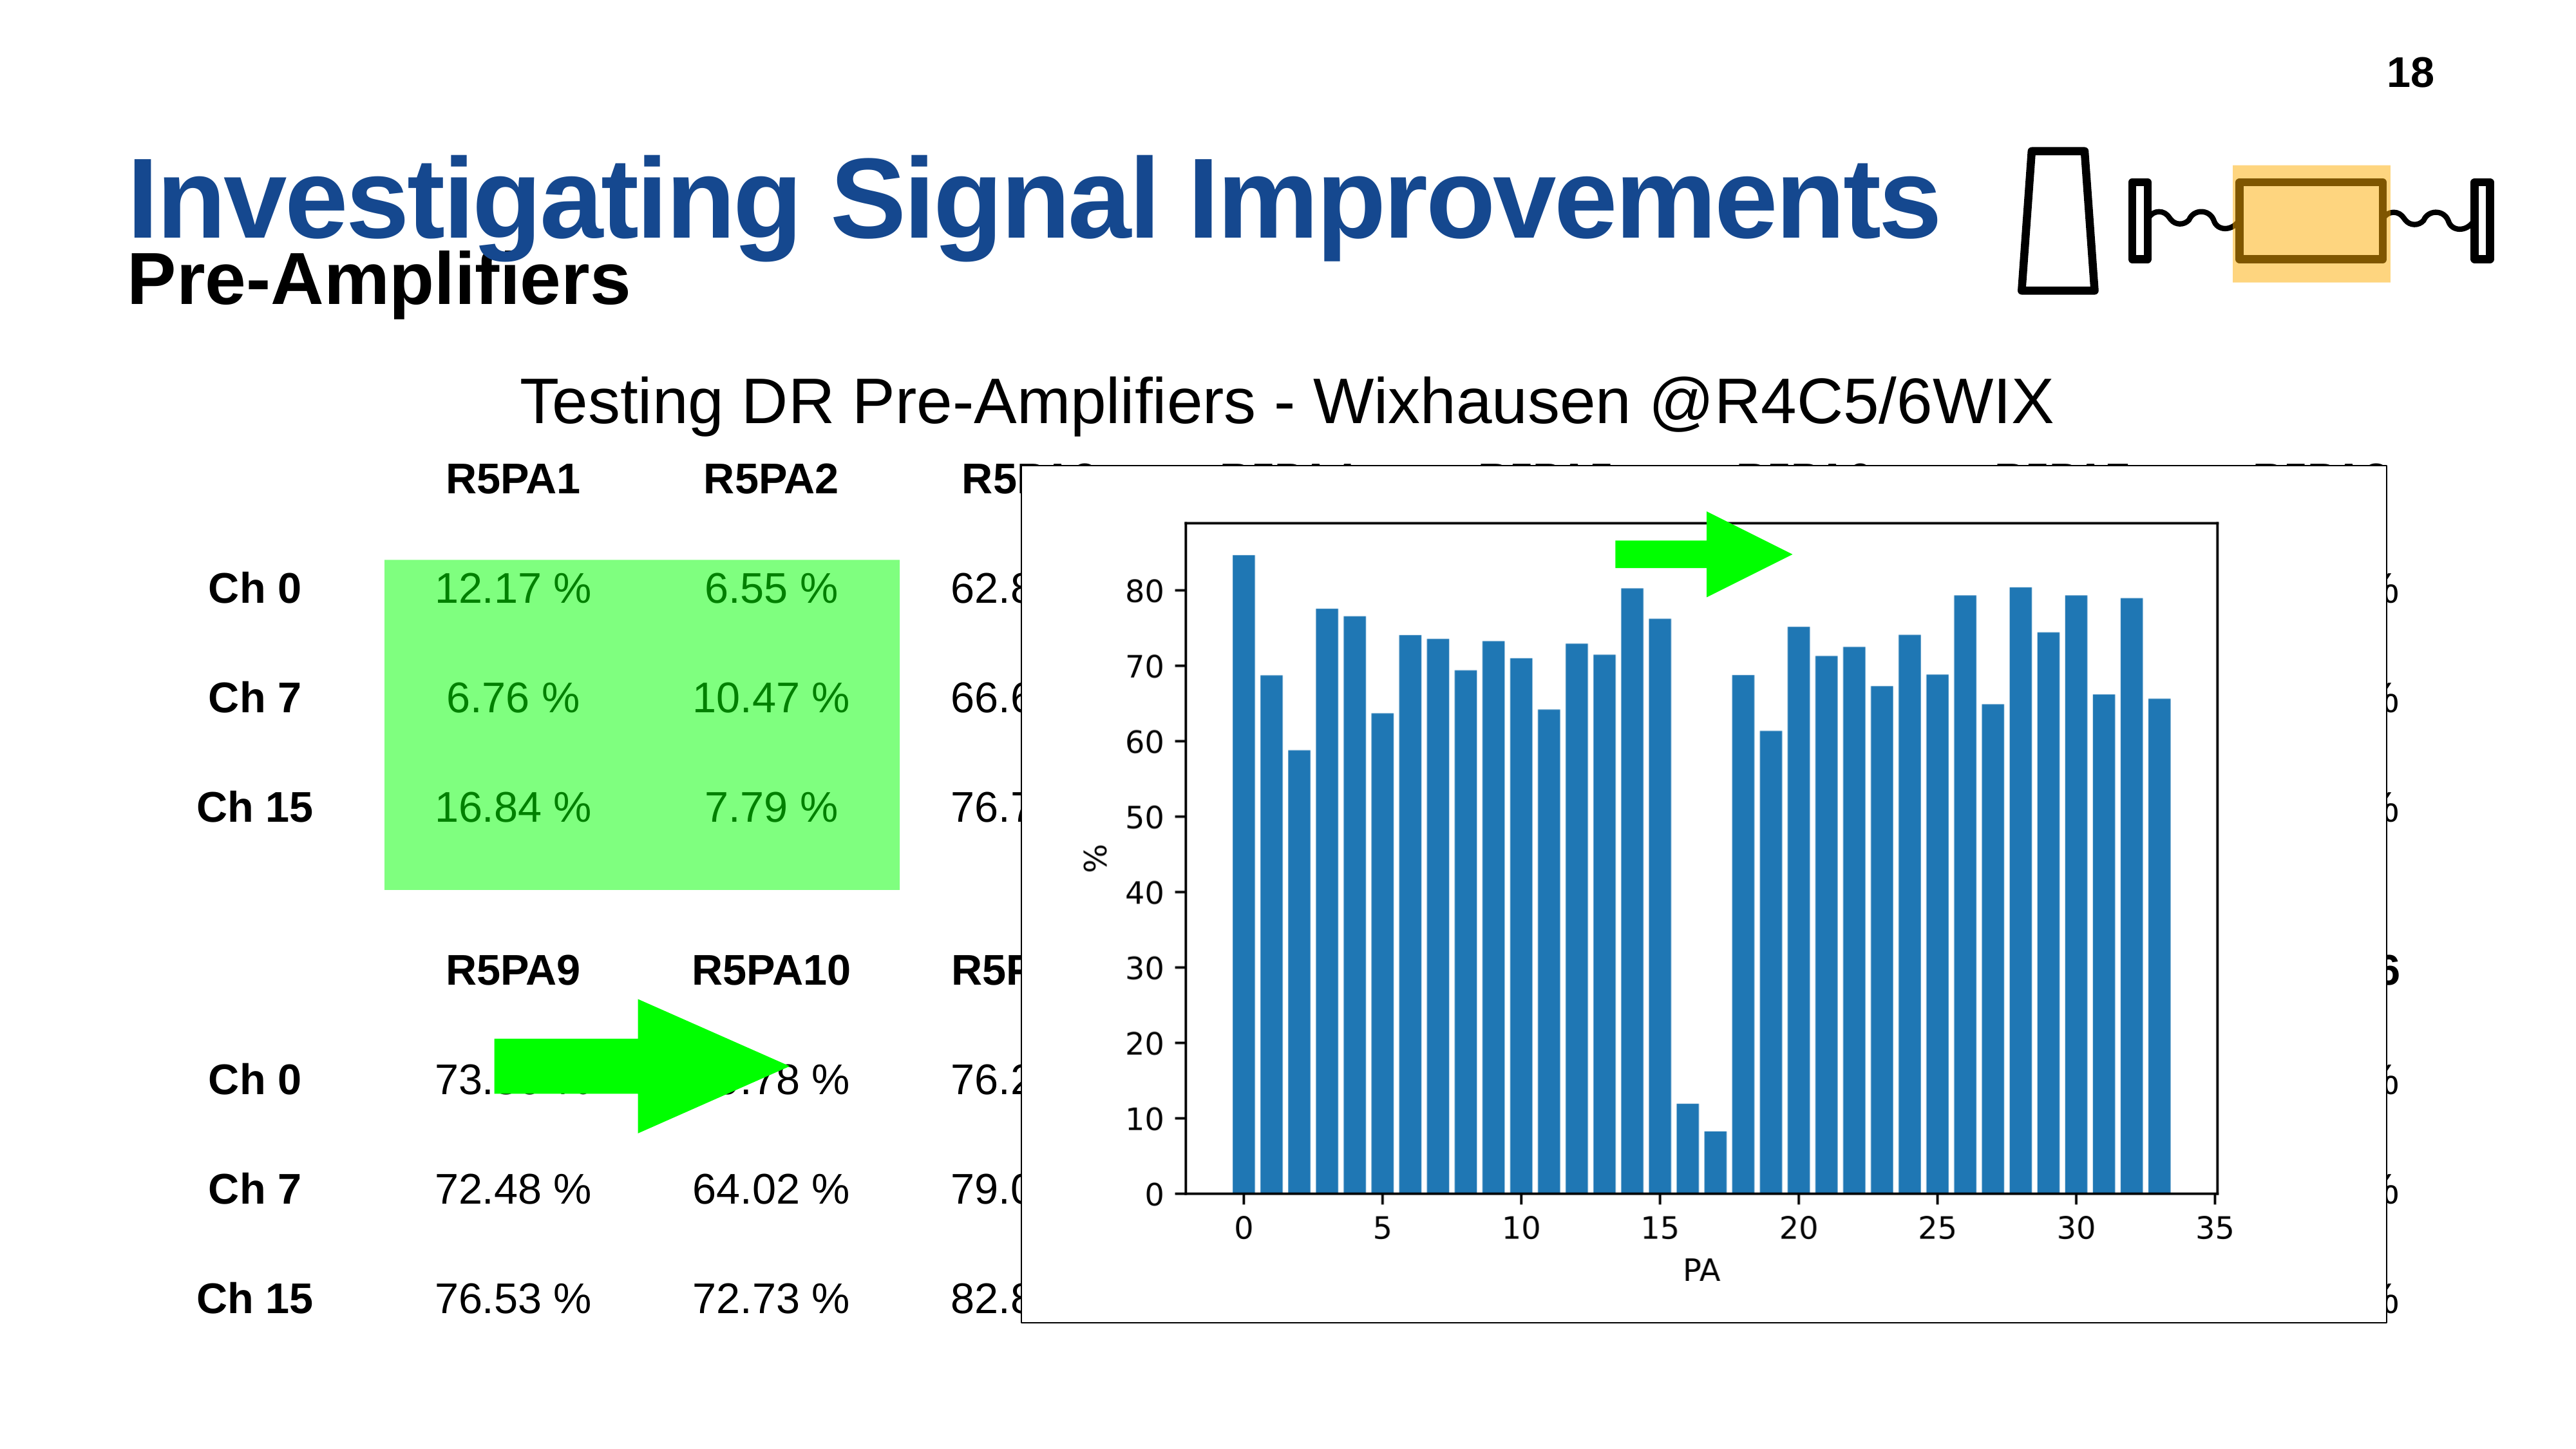

18
Investigating Signal Improvements
# Pre-Amplifiers
Testing DR Pre-Amplifiers - Wixhausen @R4C5/6WIX
| | R5PA1 | R5PA2 | R5PA3 | R5PA4 | R5PA5 | R5PA6 | R5PA7 | R5PA8 |
| --- | --- | --- | --- | --- | --- | --- | --- | --- |
| Ch 0 | 12.17 % | 6.55 % | 62.86 % | 53.32 % | 74.27 % | 72.19 % | 70.24 % | 68.99 % |
| Ch 7 | 6.76 % | 10.47 % | 66.63 % | 64.22 % | 69.89 % | 71.36 % | 69.72 % | 63.23 % |
| Ch 15 | 16.84 % | 7.79 % | 76.79 % | 66.62 % | 66.62 % | 70.32 % | 77.57 % | 69.69 % |
| | R5PA9 | R5PA10 | R5PA11 | R5PA12 | R5PA13 | R5PA14 | R5PA15 | R5PA16 |
| --- | --- | --- | --- | --- | --- | --- | --- | --- |
| Ch 0 | 73.30 % | 69.78 % | 76.22 % | 62.70 % | 80.33 % | 75.44 % | 78.69 % | 67.29 % |
| Ch 7 | 72.48 % | 64.02 % | 79.03 % | 61.24 % | 78.49 % | 70.97 % | 75.98 % | 61.02 % |
| Ch 15 | 76.53 % | 72.73 % | 82.80 % | 70.83 % | 82.37 % | 76.86 % | 83.35 % | 70.30 % |